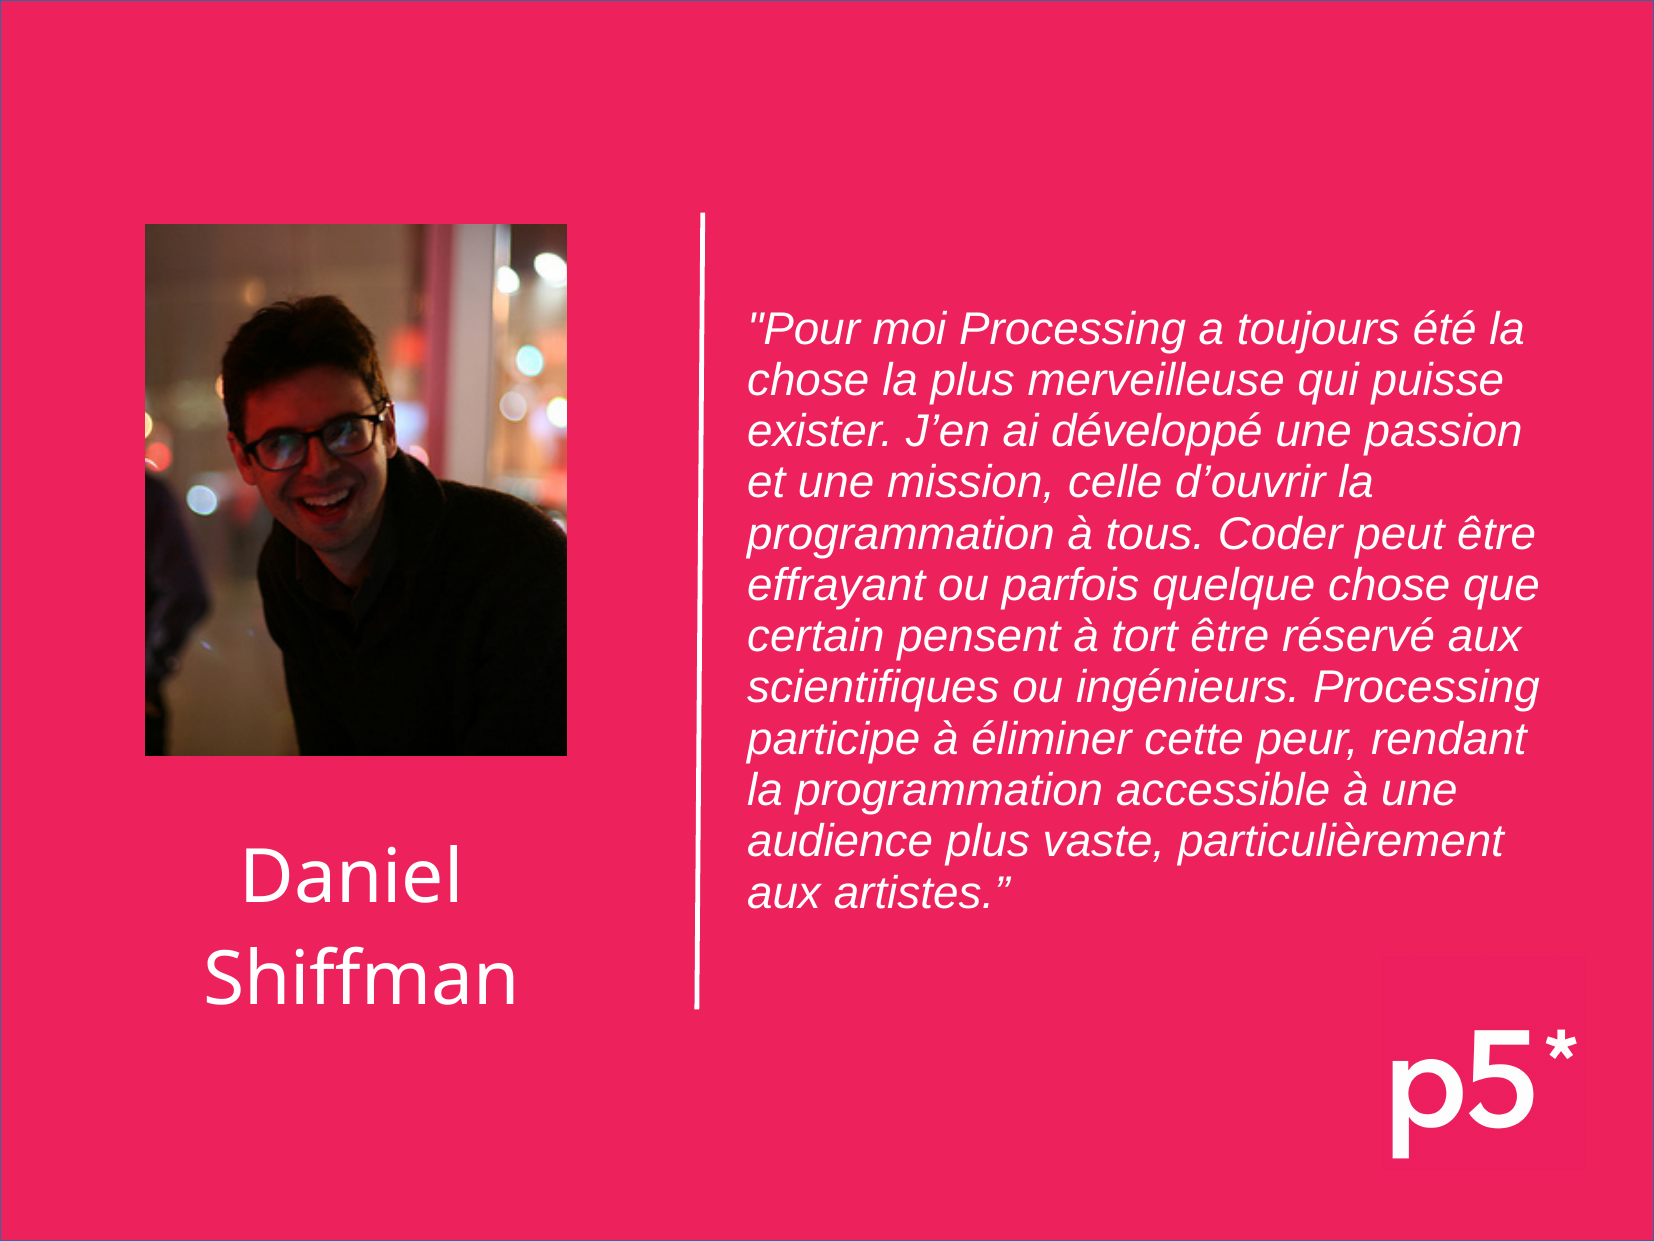

#
"Pour moi Processing a toujours été la chose la plus merveilleuse qui puisse exister. J’en ai développé une passion et une mission, celle d’ouvrir la programmation à tous. Coder peut être effrayant ou parfois quelque chose que certain pensent à tort être réservé aux scientifiques ou ingénieurs. Processing participe à éliminer cette peur, rendant la programmation accessible à une audience plus vaste, particulièrement aux artistes.”
Daniel
Shiffman